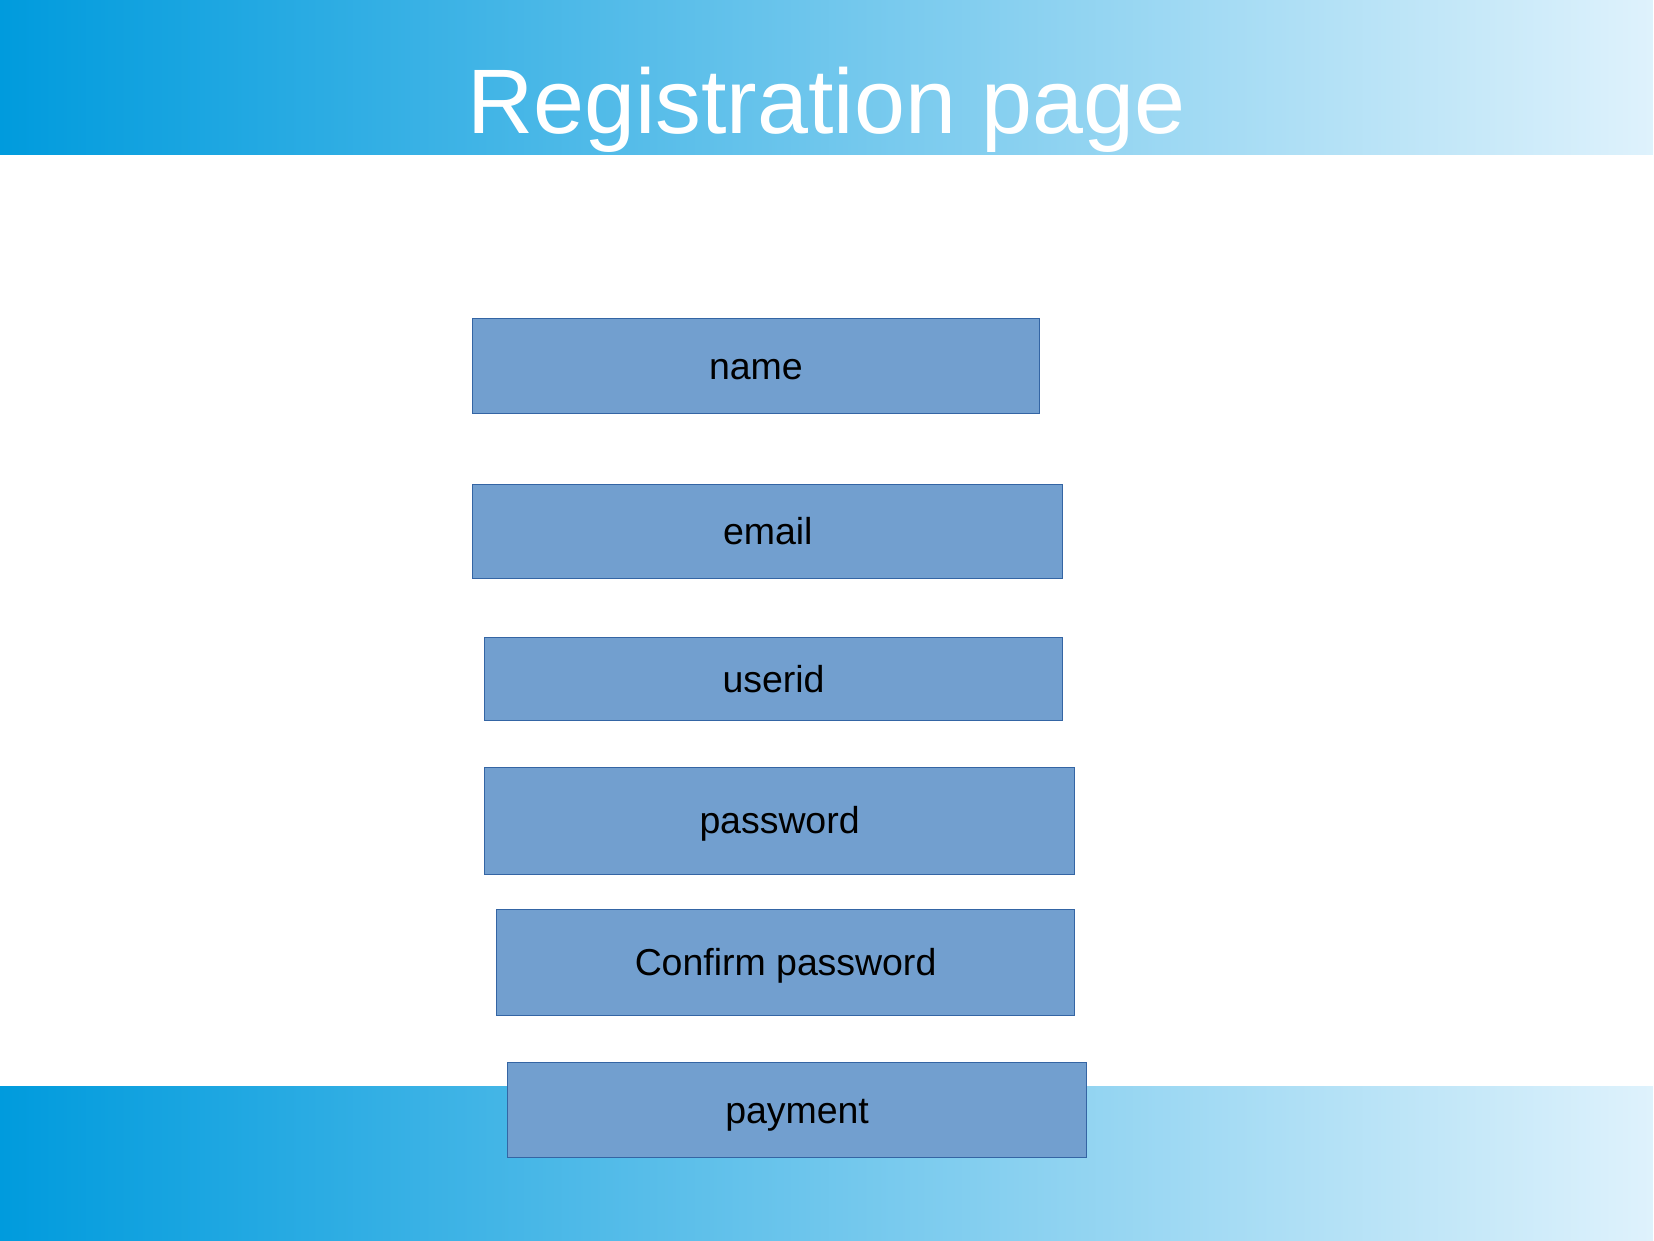

# Registration page
name
email
userid
password
Confirm password
payment